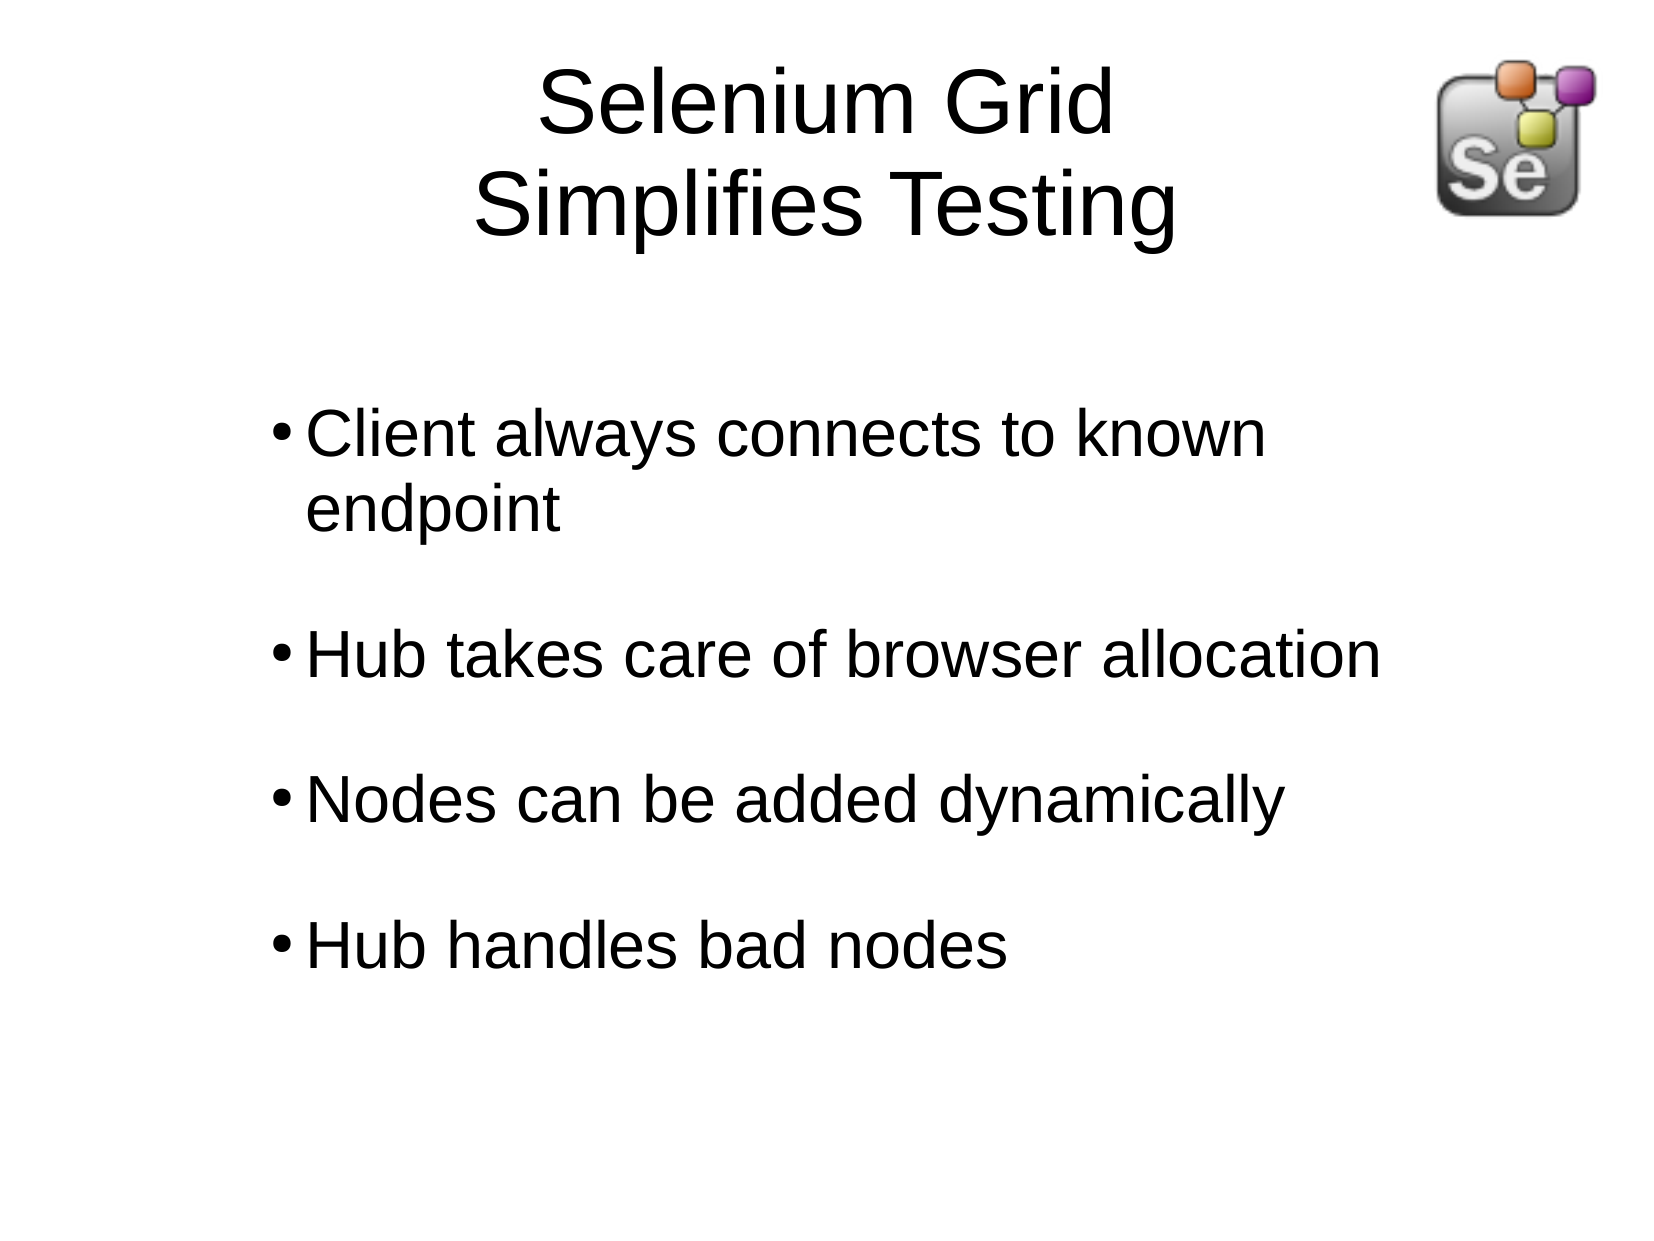

# Selenium Grid Simplifies Testing
Client always connects to known endpoint
Hub takes care of browser allocation
Nodes can be added dynamically
Hub handles bad nodes